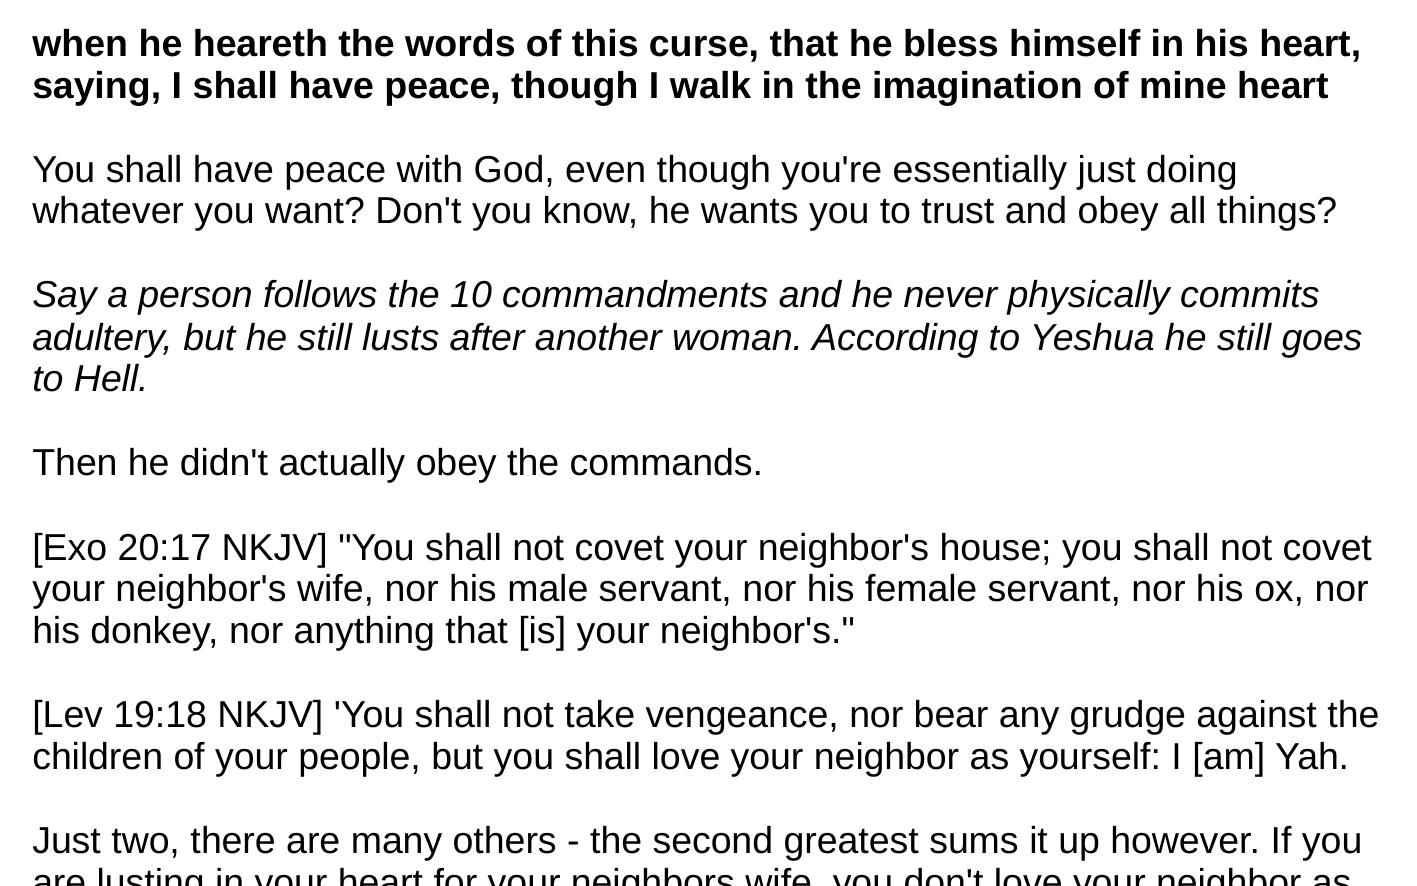

when he heareth the words of this curse, that he bless himself in his heart, saying, I shall have peace, though I walk in the imagination of mine heart
You shall have peace with God, even though you're essentially just doing whatever you want? Don't you know, he wants you to trust and obey all things?
Say a person follows the 10 commandments and he never physically commits adultery, but he still lusts after another woman. According to Yeshua he still goes to Hell.
Then he didn't actually obey the commands.
[Exo 20:17 NKJV] "You shall not covet your neighbor's house; you shall not covet your neighbor's wife, nor his male servant, nor his female servant, nor his ox, nor his donkey, nor anything that [is] your neighbor's."
[Lev 19:18 NKJV] 'You shall not take vengeance, nor bear any grudge against the children of your people, but you shall love your neighbor as yourself: I [am] Yah.
Just two, there are many others - the second greatest sums it up however. If you are lusting in your heart for your neighbors wife, you don't love your neighbor as yourself, and you have broken the tenth commandment as well - lusting for something that belongs to your neighbor.
Yeshua (Jesus) did not add to or take away from Torah. He repeatedly tells us this is the path of life.
[Mat 19:17 NKJV] So He said to him, "Why do you call Me good? No one [is] good but One, [that is], God. But if you want to enter into life, keep the commandments."
[Mat 15:3 NKJV] He answered and said to them, "Why do you also transgress the commandment of God because of your tradition?